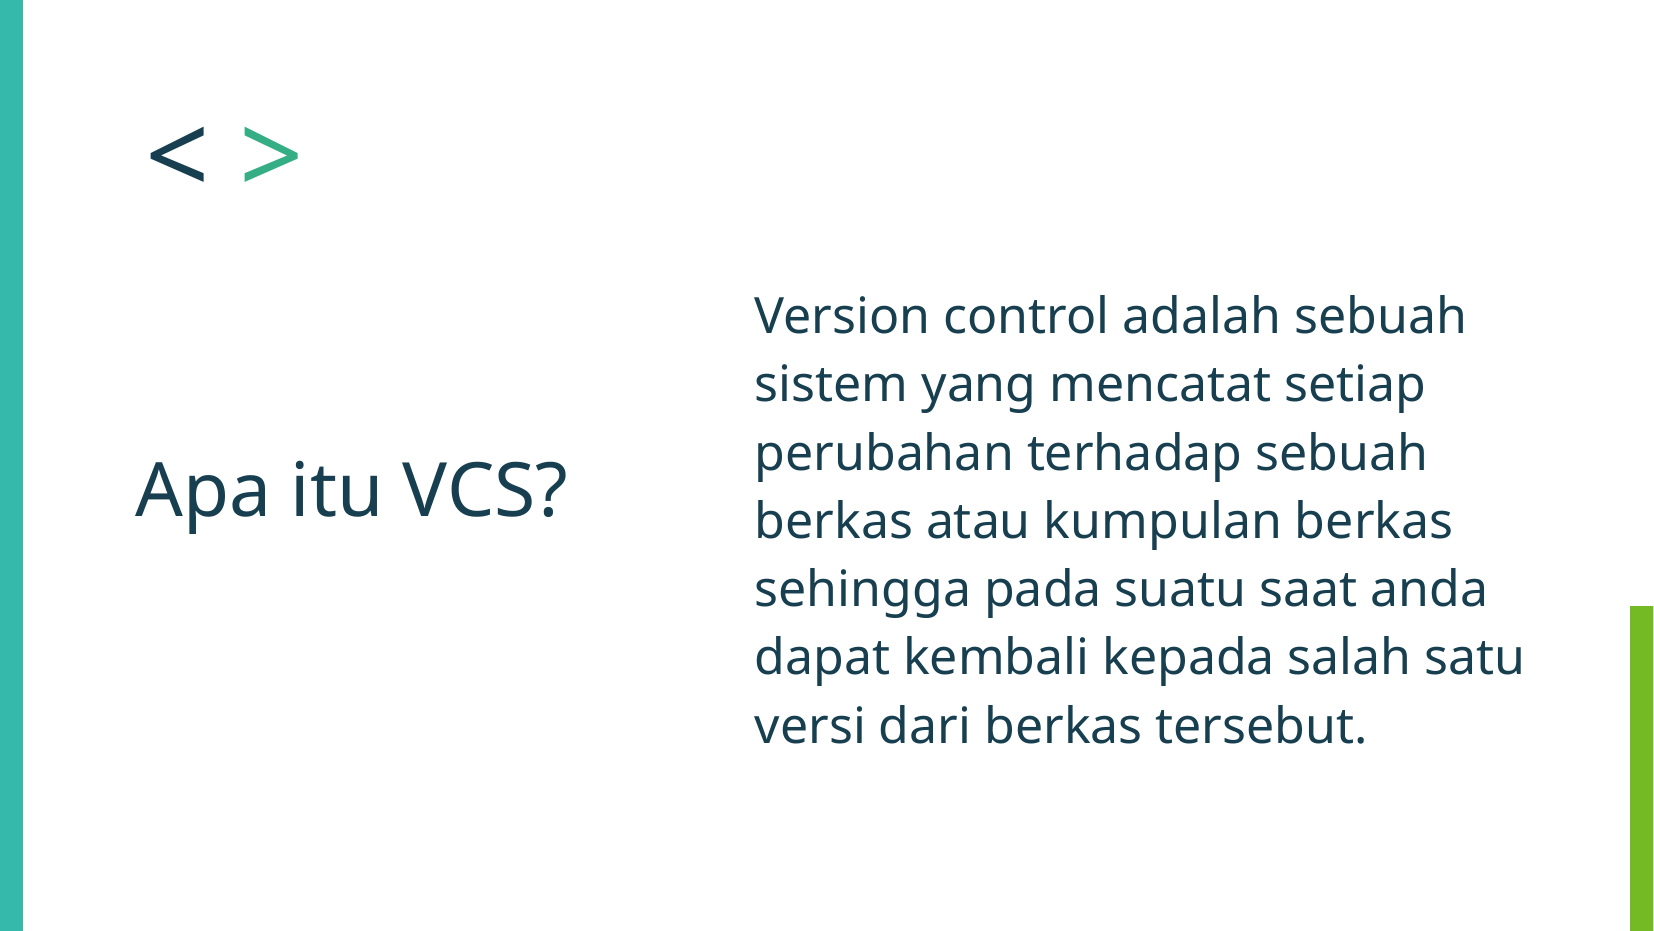

< >
Version control adalah sebuah sistem yang mencatat setiap perubahan terhadap sebuah berkas atau kumpulan berkas sehingga pada suatu saat anda dapat kembali kepada salah satu versi dari berkas tersebut.
# Apa itu VCS?